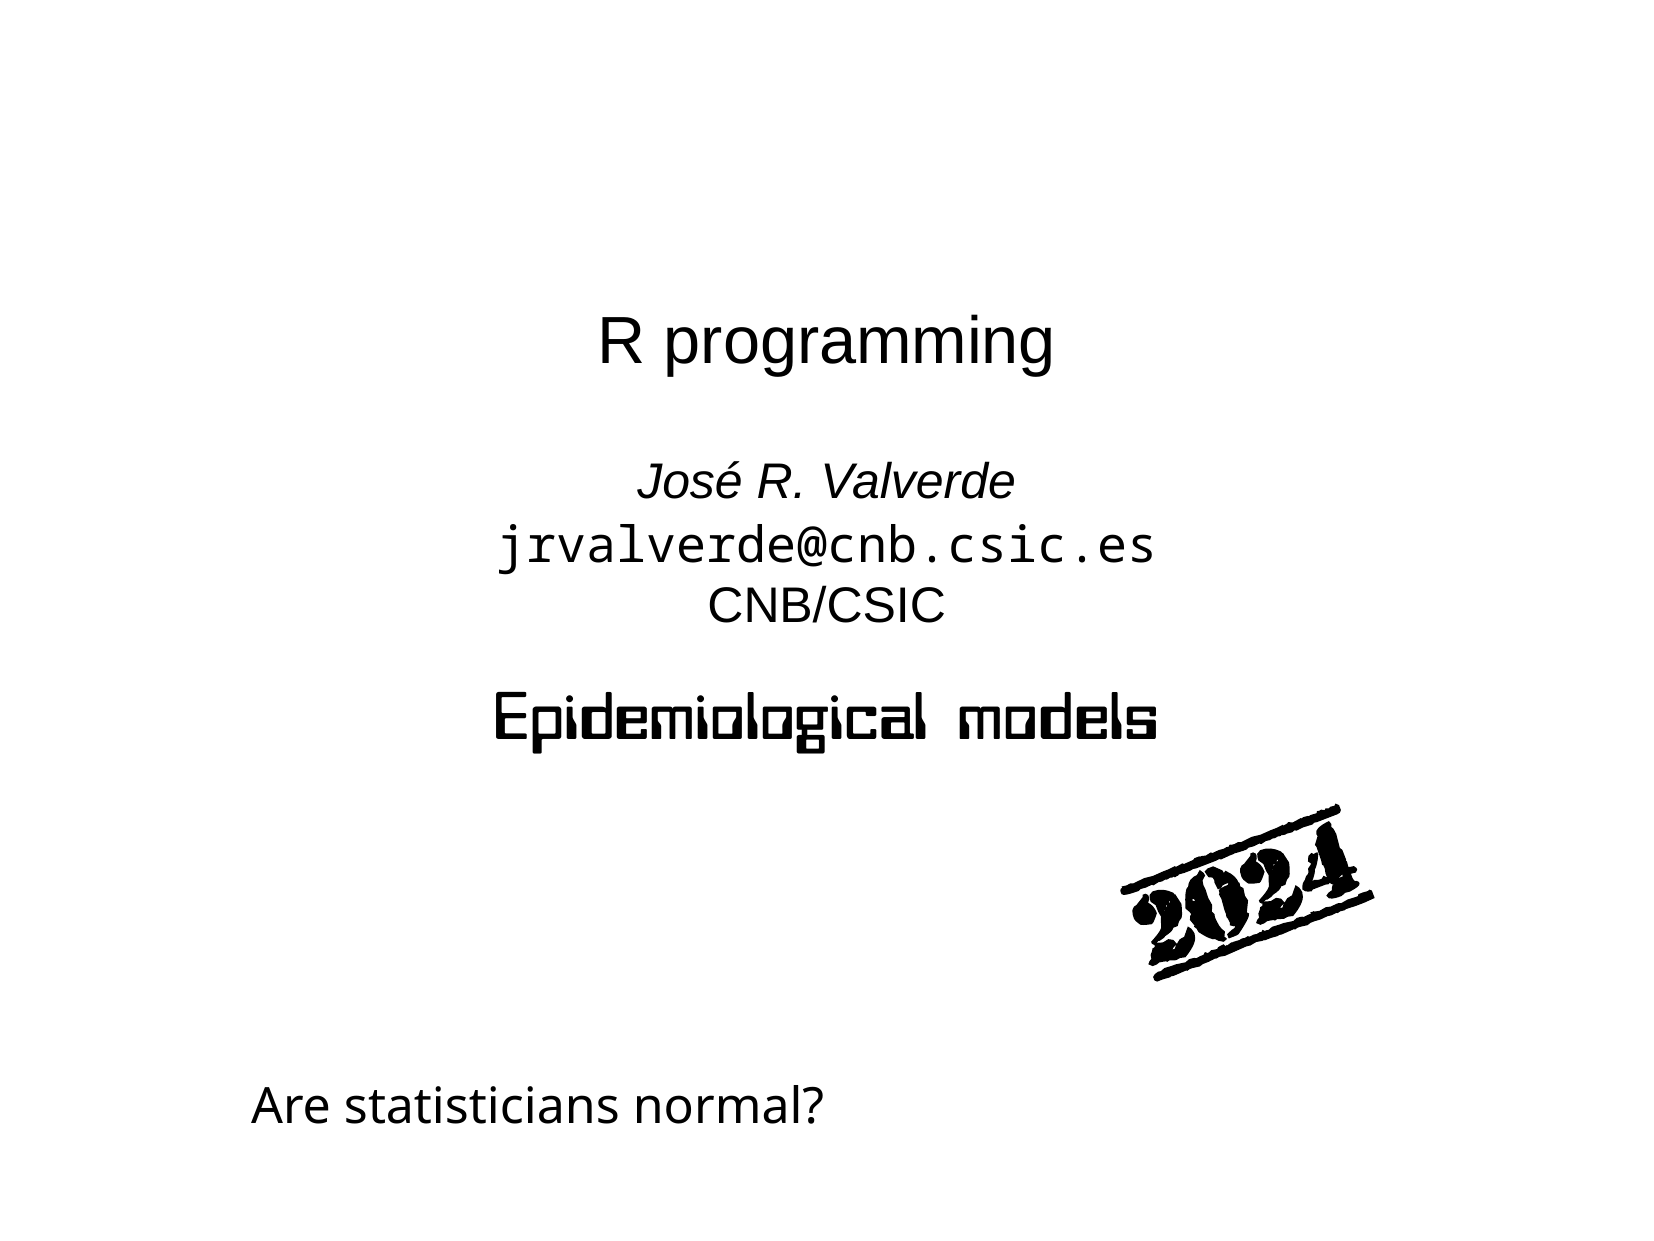

# R programming
José R. Valverde
jrvalverde@cnb.csic.es
CNB/CSIC
Epidemiological models
2024
Are statisticians normal?